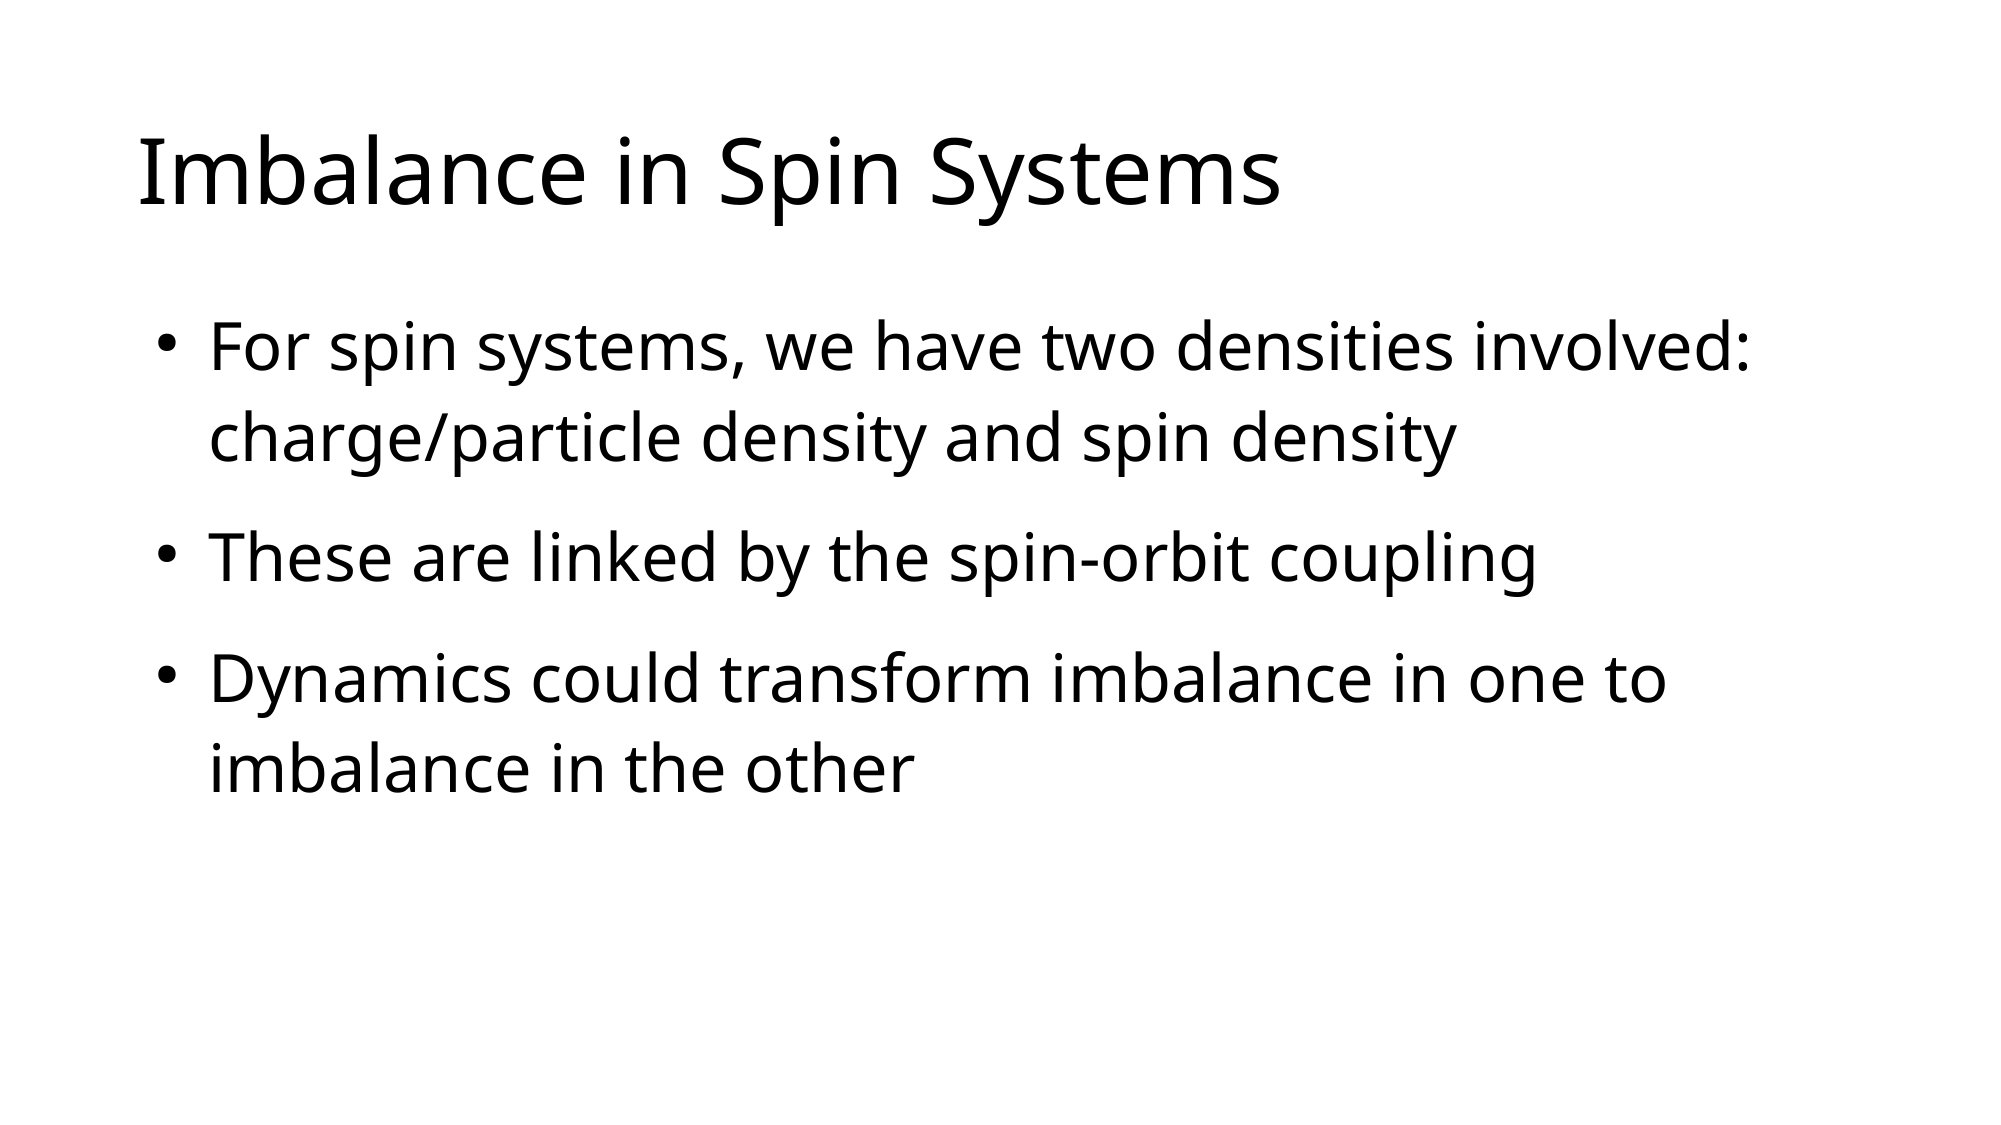

# Imbalance in Spin Systems
For spin systems, we have two densities involved: charge/particle density and spin density
These are linked by the spin-orbit coupling
Dynamics could transform imbalance in one to imbalance in the other